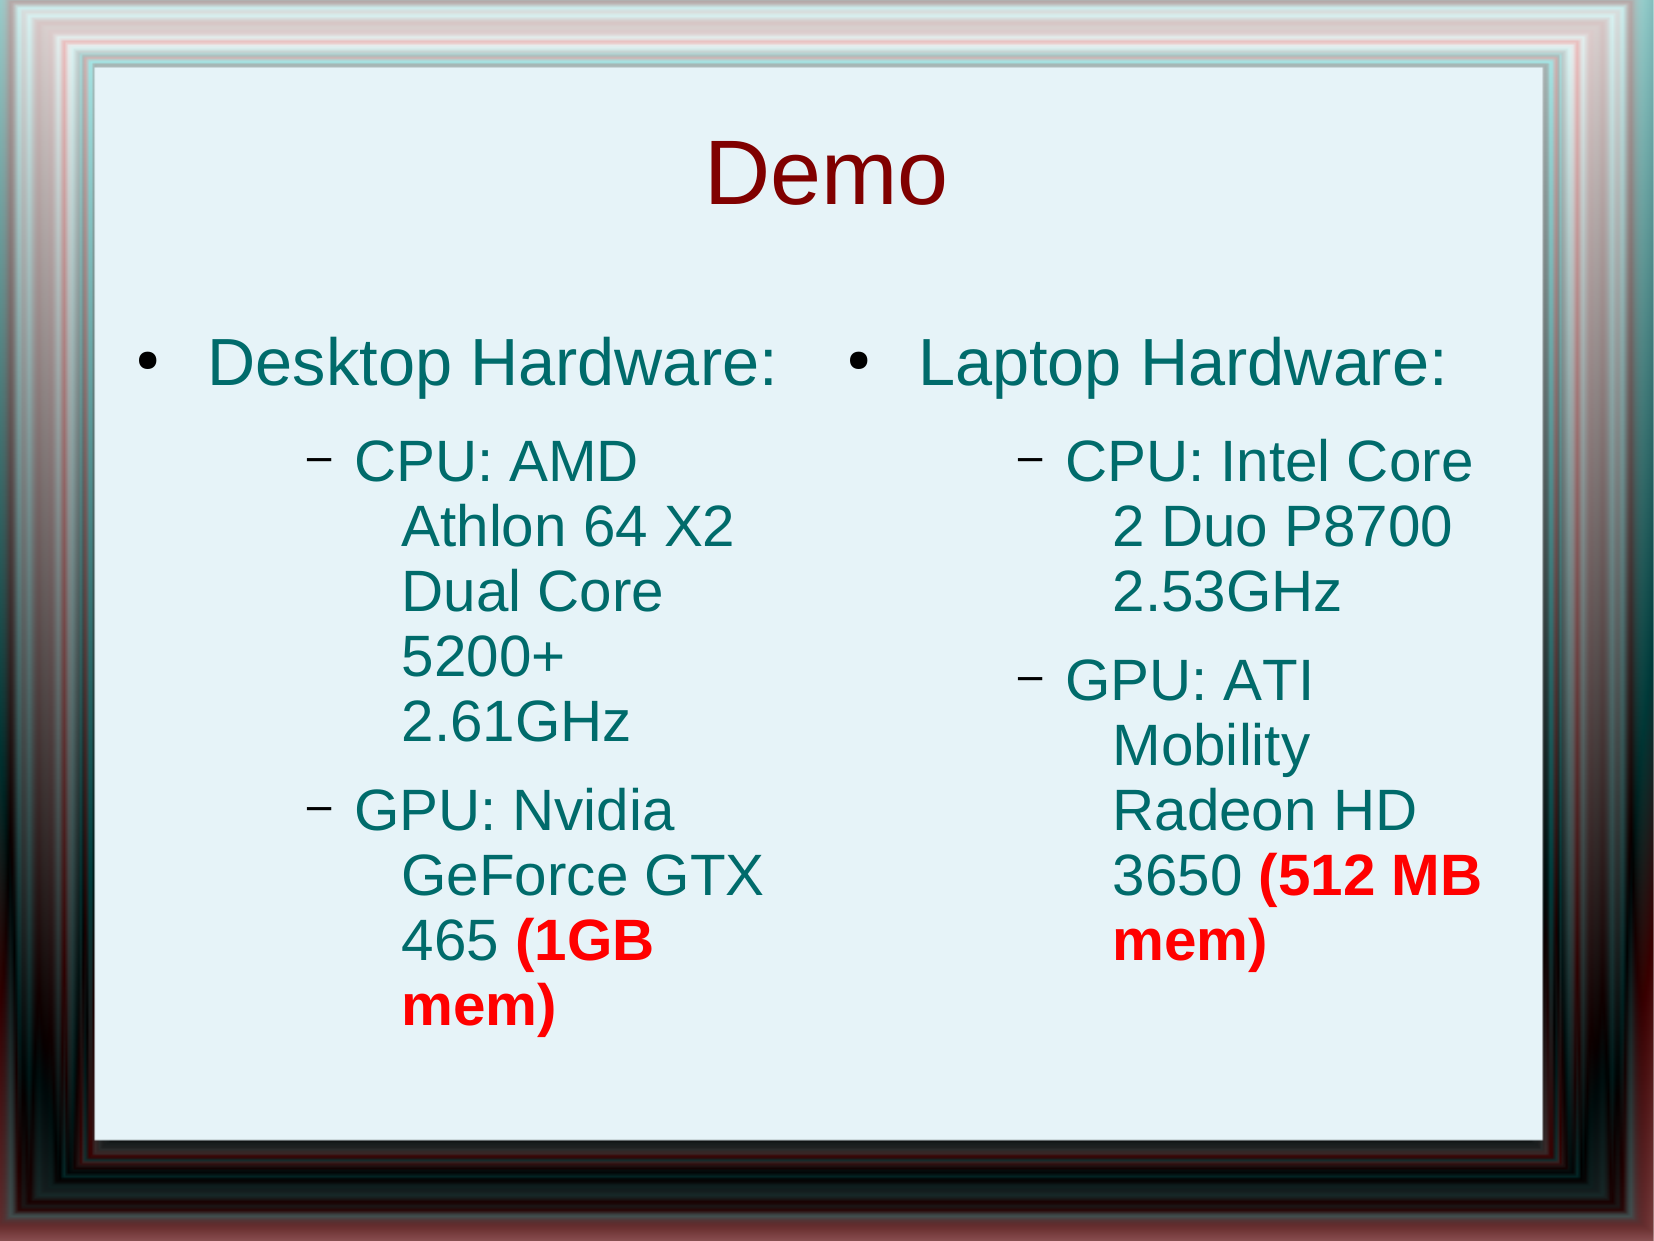

# Demo
 Desktop Hardware:
CPU: AMD Athlon 64 X2 Dual Core 5200+ 2.61GHz
GPU: Nvidia GeForce GTX 465 (1GB mem)
 Laptop Hardware:
CPU: Intel Core 2 Duo P8700 2.53GHz
GPU: ATI Mobility Radeon HD 3650 (512 MB mem)